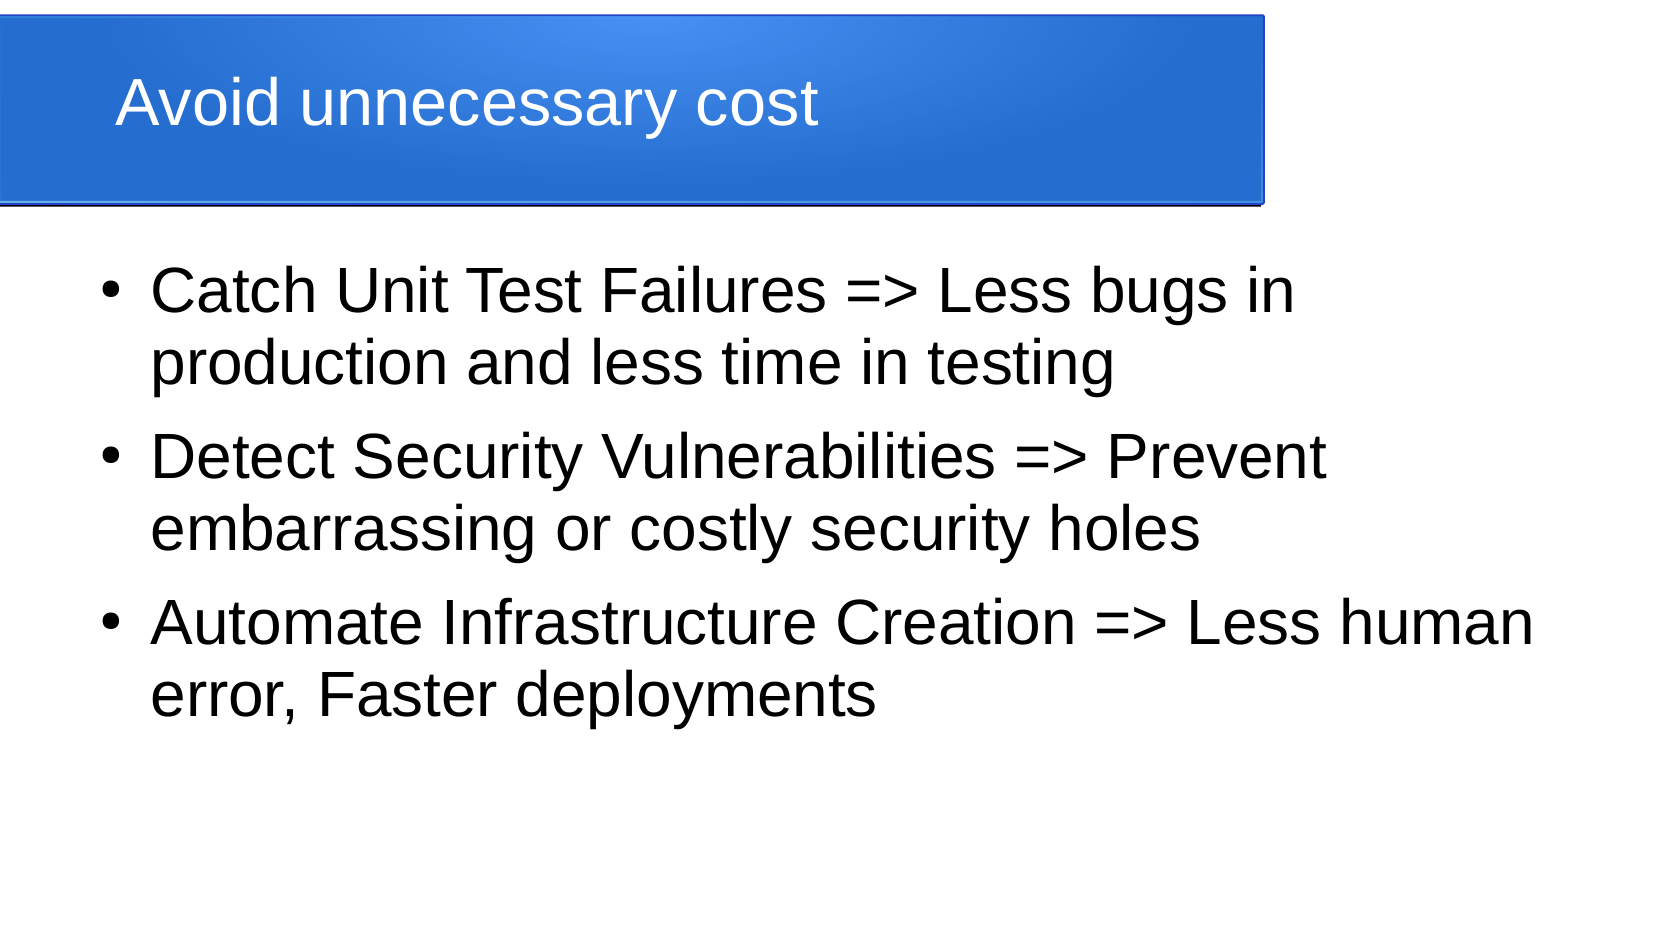

# Avoid unnecessary cost
Catch Unit Test Failures => Less bugs in production and less time in testing
Detect Security Vulnerabilities => Prevent embarrassing or costly security holes
Automate Infrastructure Creation => Less human error, Faster deployments